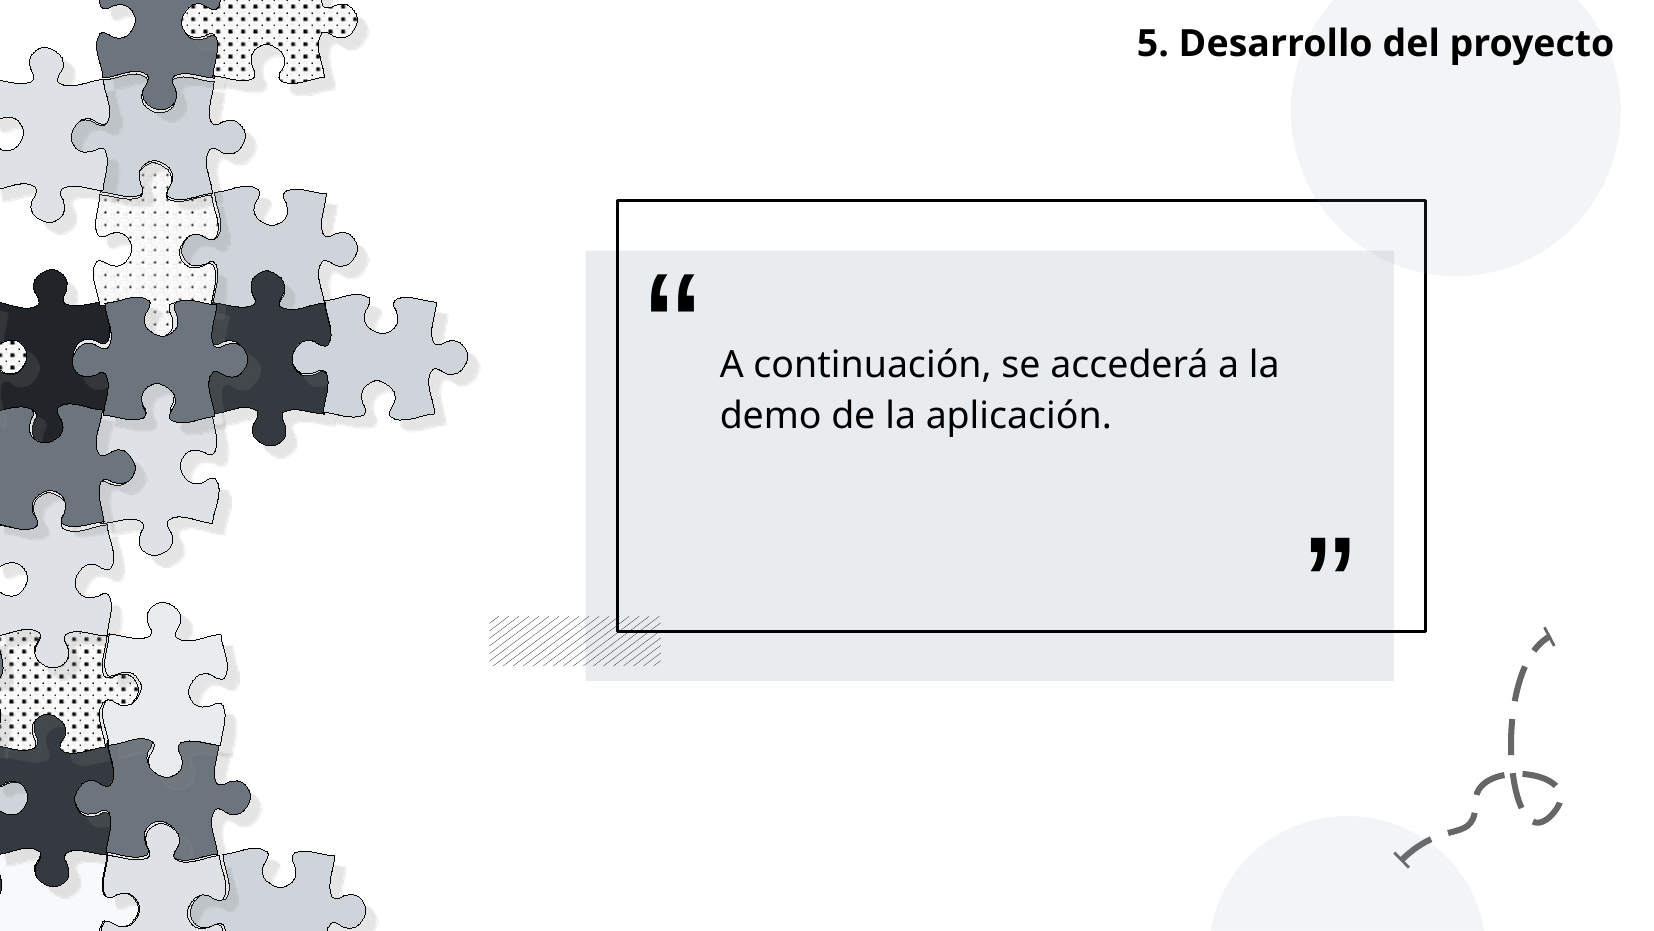

5. Desarrollo del proyecto
A continuación, se accederá a la demo de la aplicación.